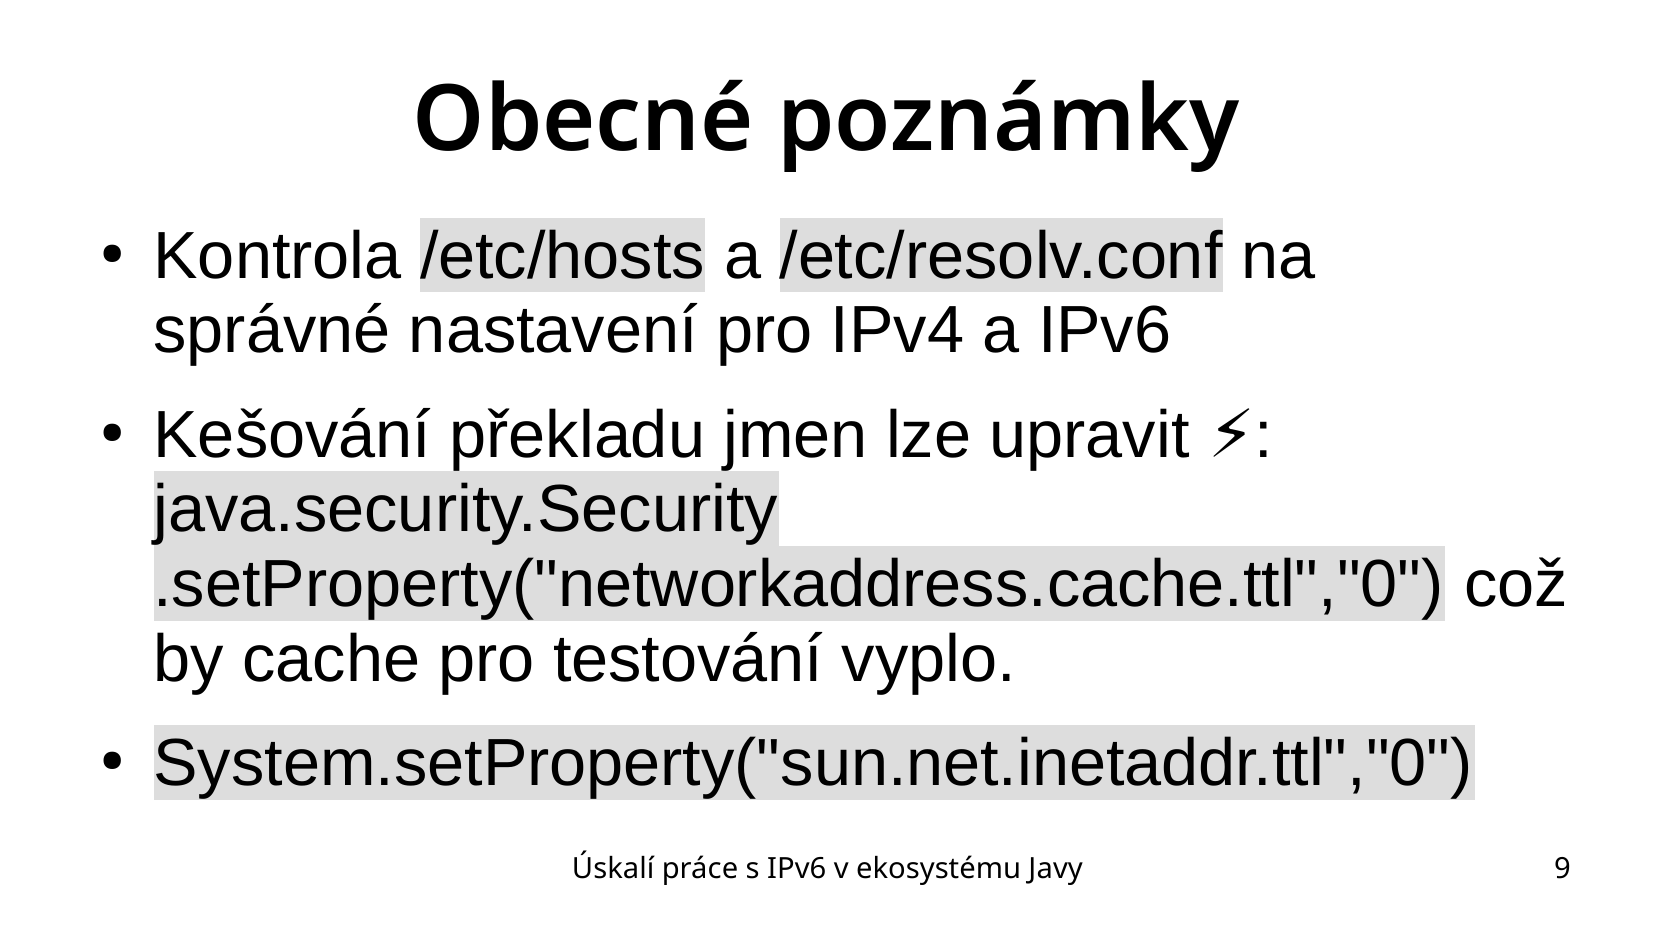

# Obecné poznámky
Kontrola /etc/hosts a /etc/resolv.conf na správné nastavení pro IPv4 a IPv6
Kešování překladu jmen lze upravit ⚡:
java.security.Security
.setProperty("networkaddress.cache.ttl","0") což by cache pro testování vyplo.
System.setProperty("sun.net.inetaddr.ttl","0")
Úskalí práce s IPv6 v ekosystému Javy
9